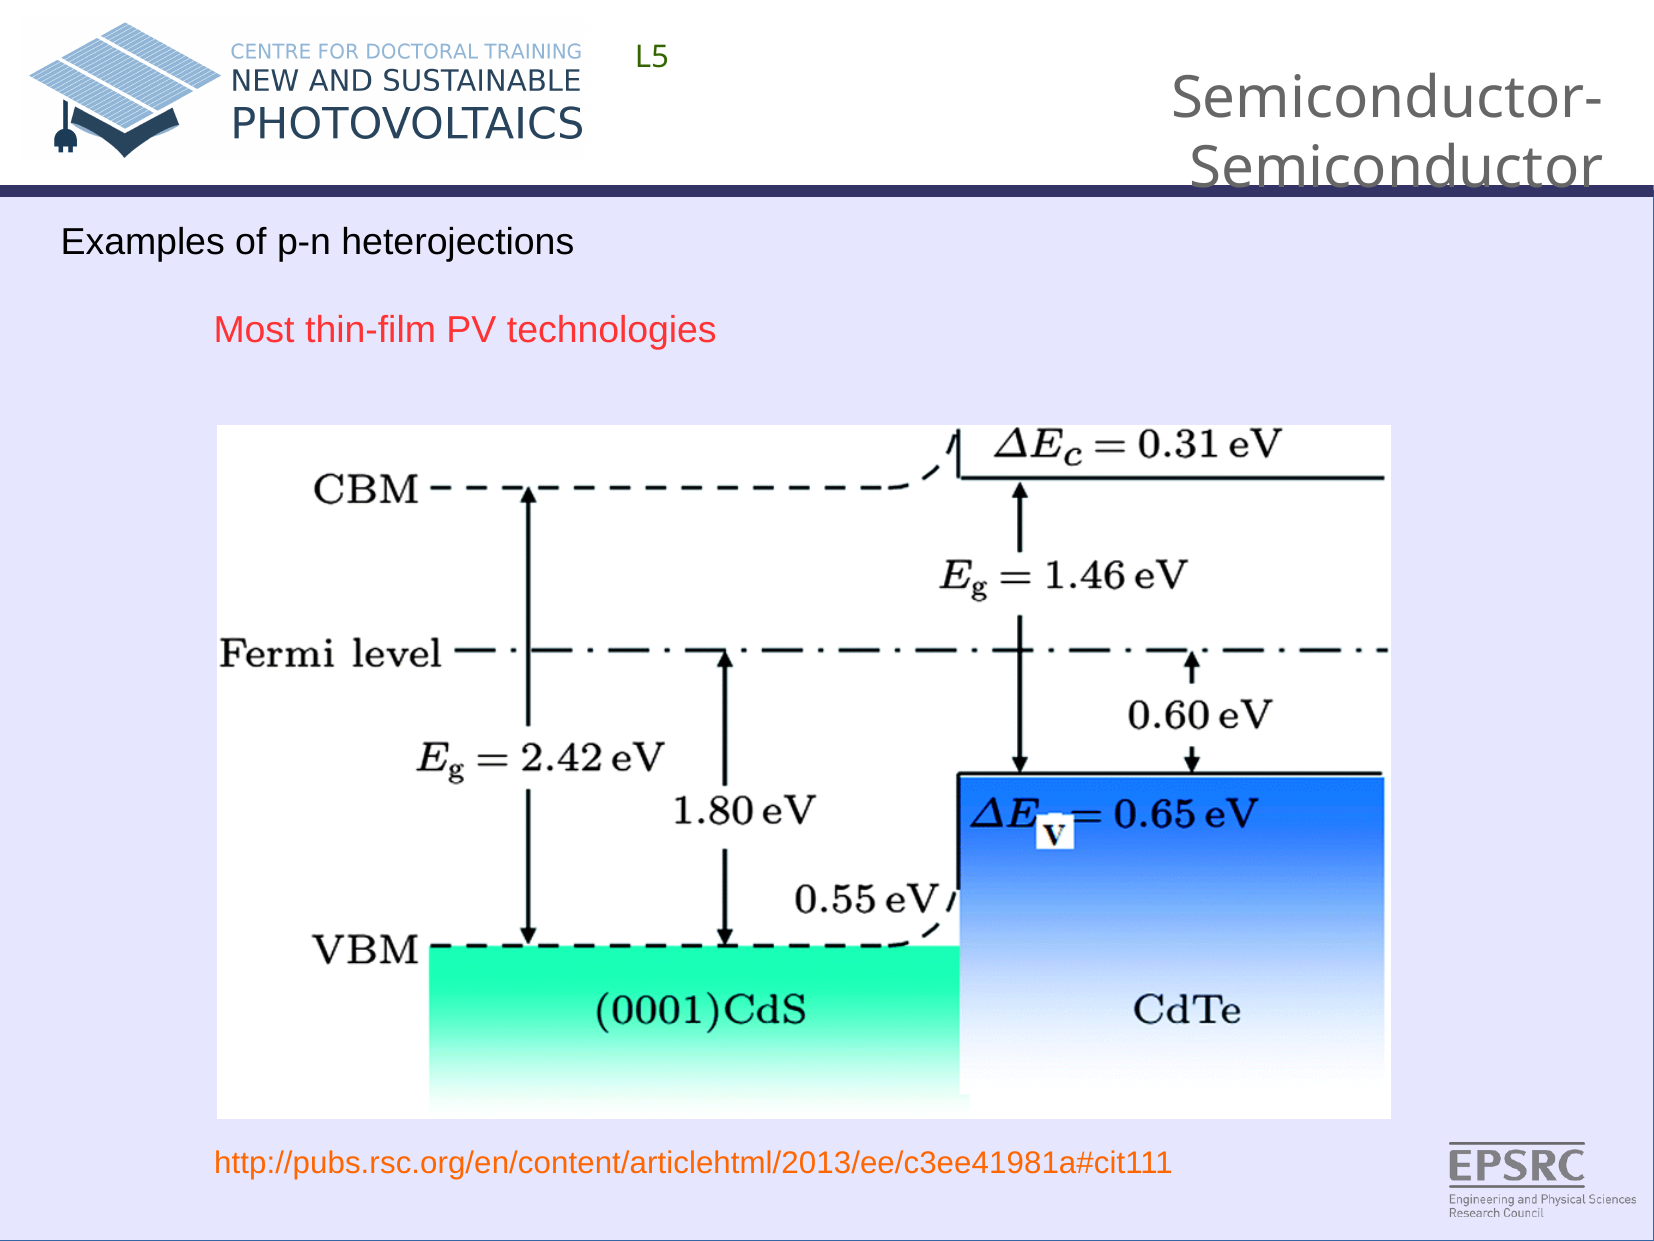

L5
Semiconductor-Semiconductor
Examples of p-n heterojections
Most thin-film PV technologies
http://pubs.rsc.org/en/content/articlehtml/2013/ee/c3ee41981a#cit111